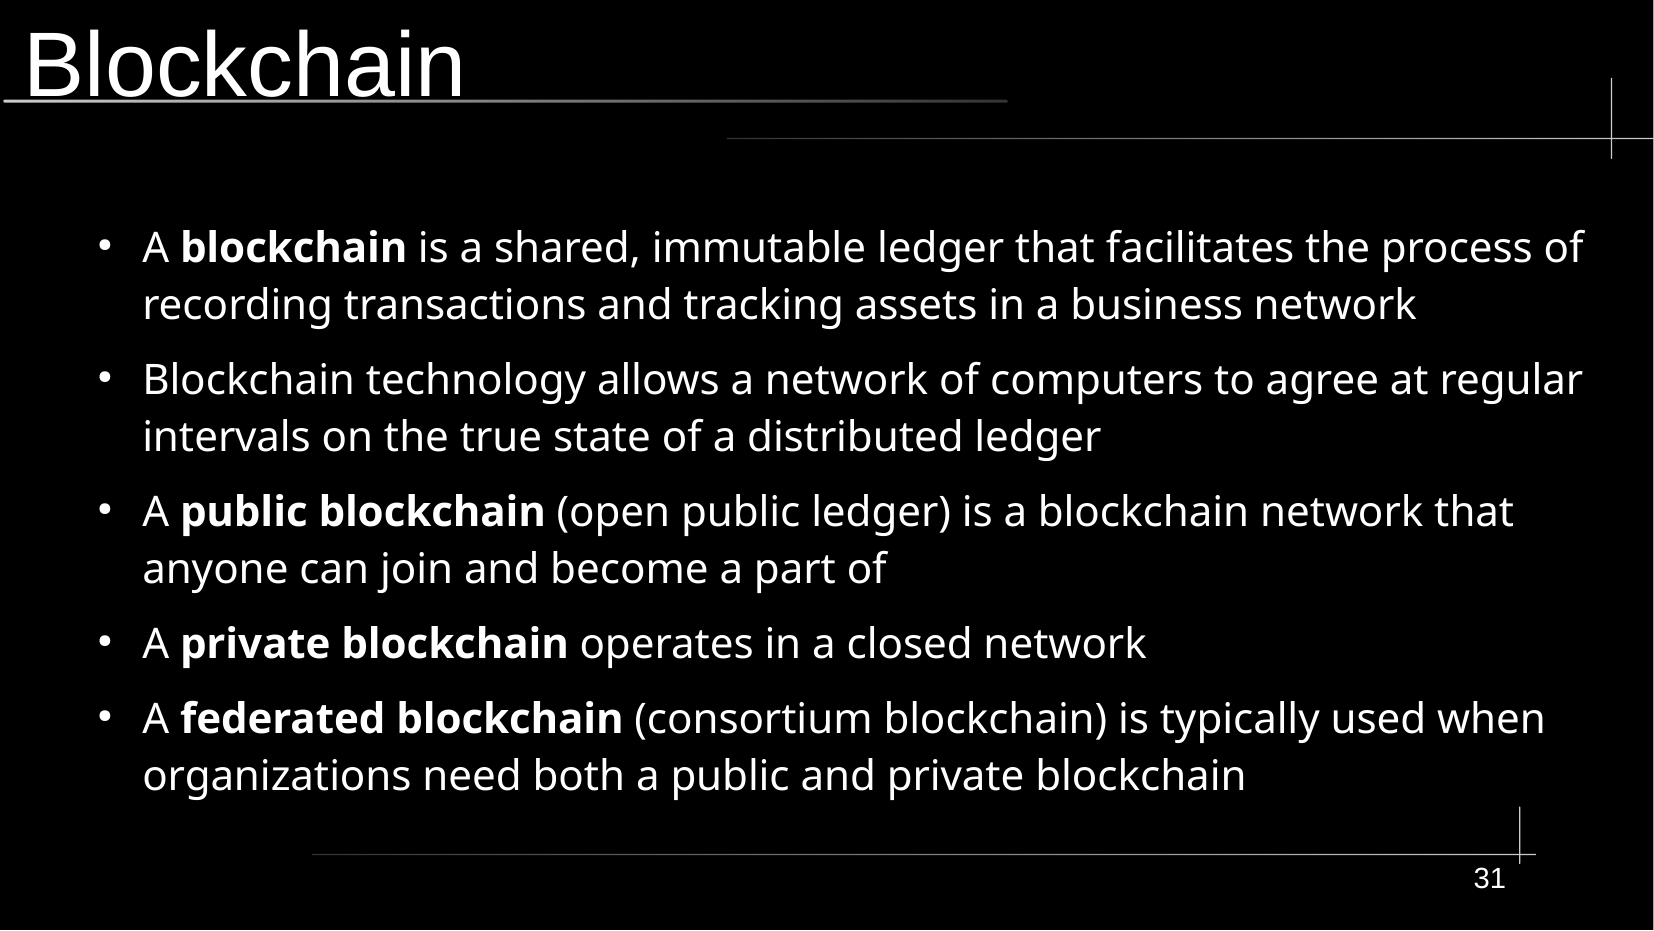

# Blockchain
A blockchain is a shared, immutable ledger that facilitates the process of recording transactions and tracking assets in a business network
Blockchain technology allows a network of computers to agree at regular intervals on the true state of a distributed ledger
A public blockchain (open public ledger) is a blockchain network that anyone can join and become a part of
A private blockchain operates in a closed network
A federated blockchain (consortium blockchain) is typically used when organizations need both a public and private blockchain
31